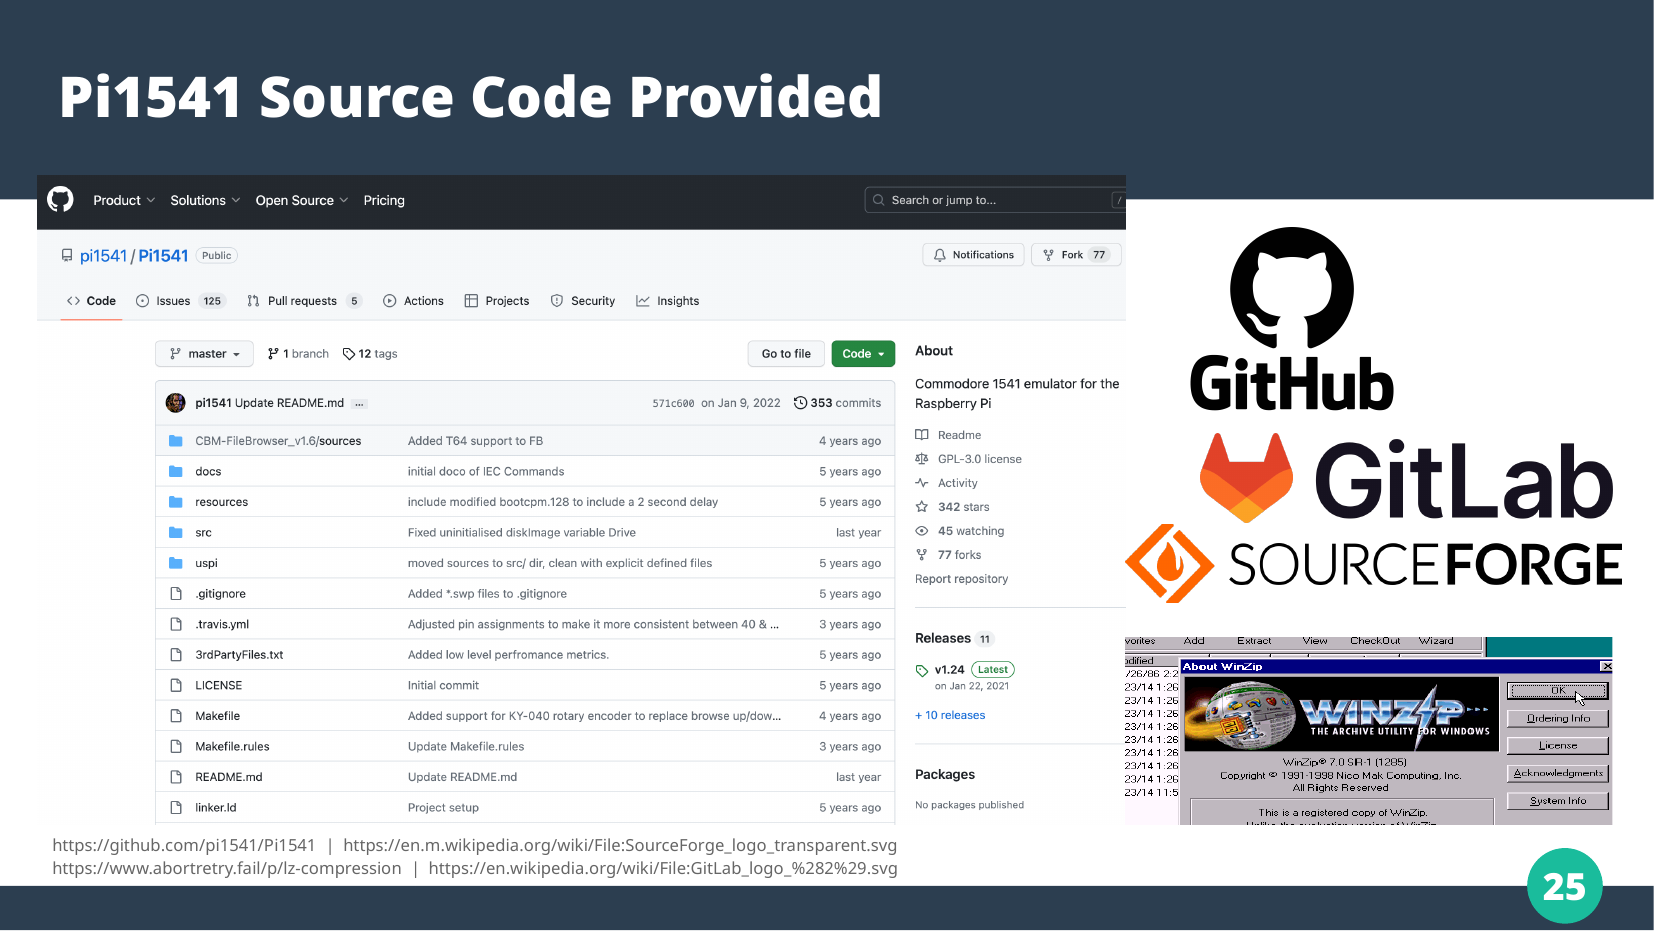

# Pi1541 Source Code Provided
https://github.com/pi1541/Pi1541 | https://en.m.wikipedia.org/wiki/File:SourceForge_logo_transparent.svg
https://www.abortretry.fail/p/lz-compression | https://en.wikipedia.org/wiki/File:GitLab_logo_%282%29.svg